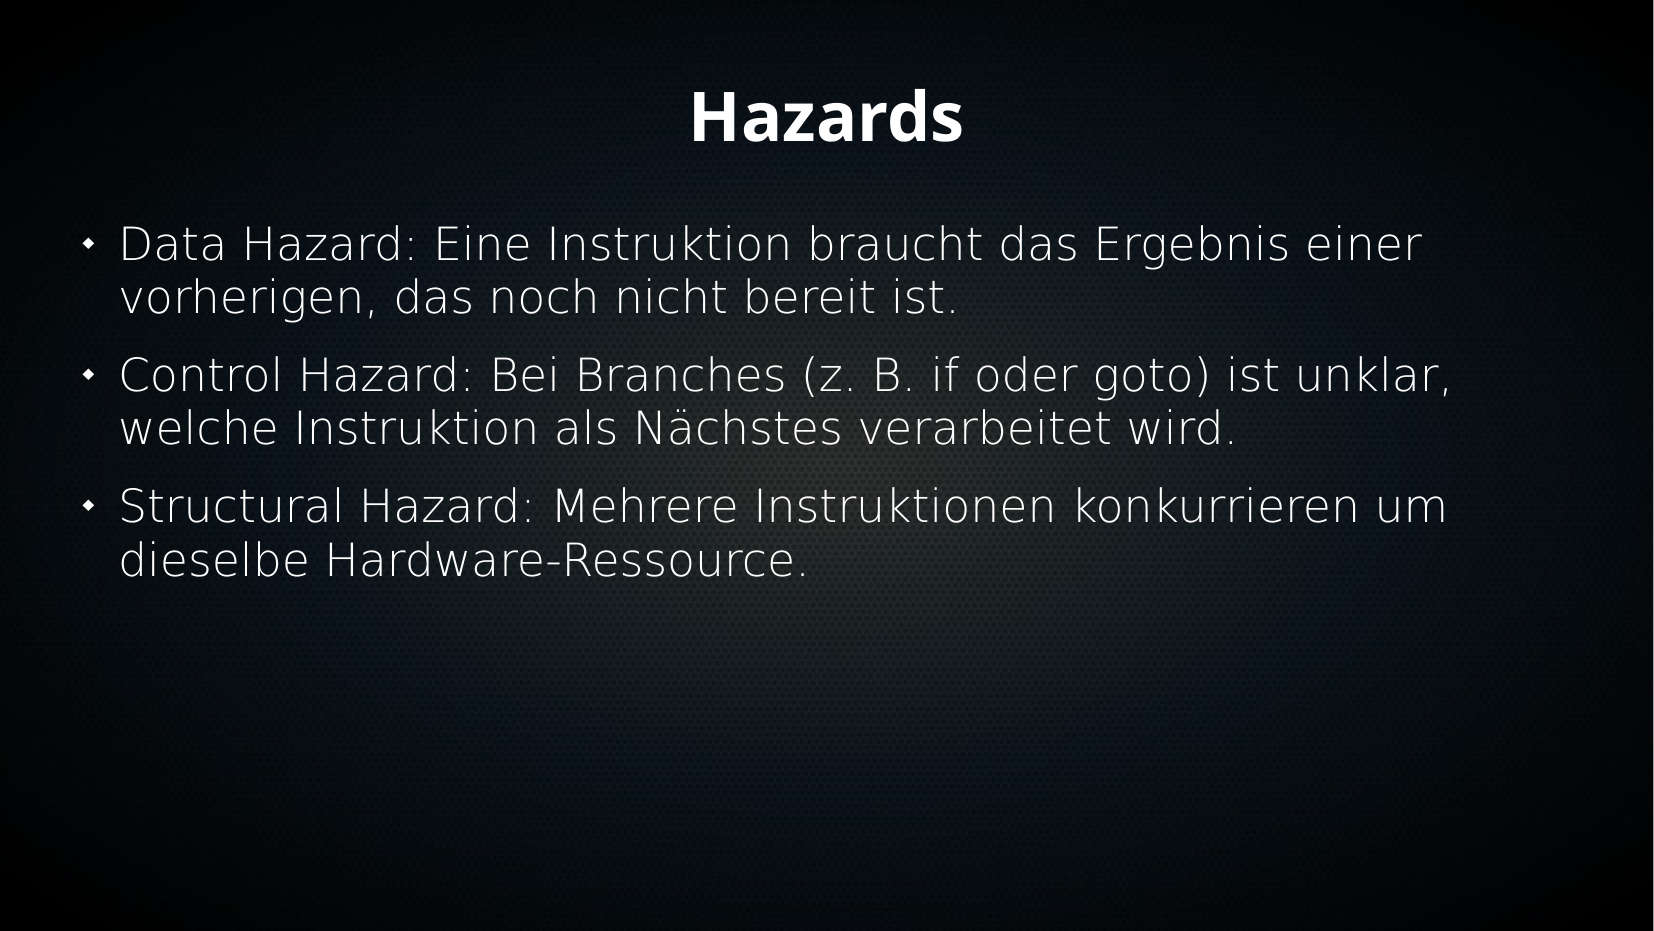

# Hazards
Data Hazard: Eine Instruktion braucht das Ergebnis einer vorherigen, das noch nicht bereit ist.
Control Hazard: Bei Branches (z. B. if oder goto) ist unklar, welche Instruktion als Nächstes verarbeitet wird.
Structural Hazard: Mehrere Instruktionen konkurrieren um dieselbe Hardware-Ressource.